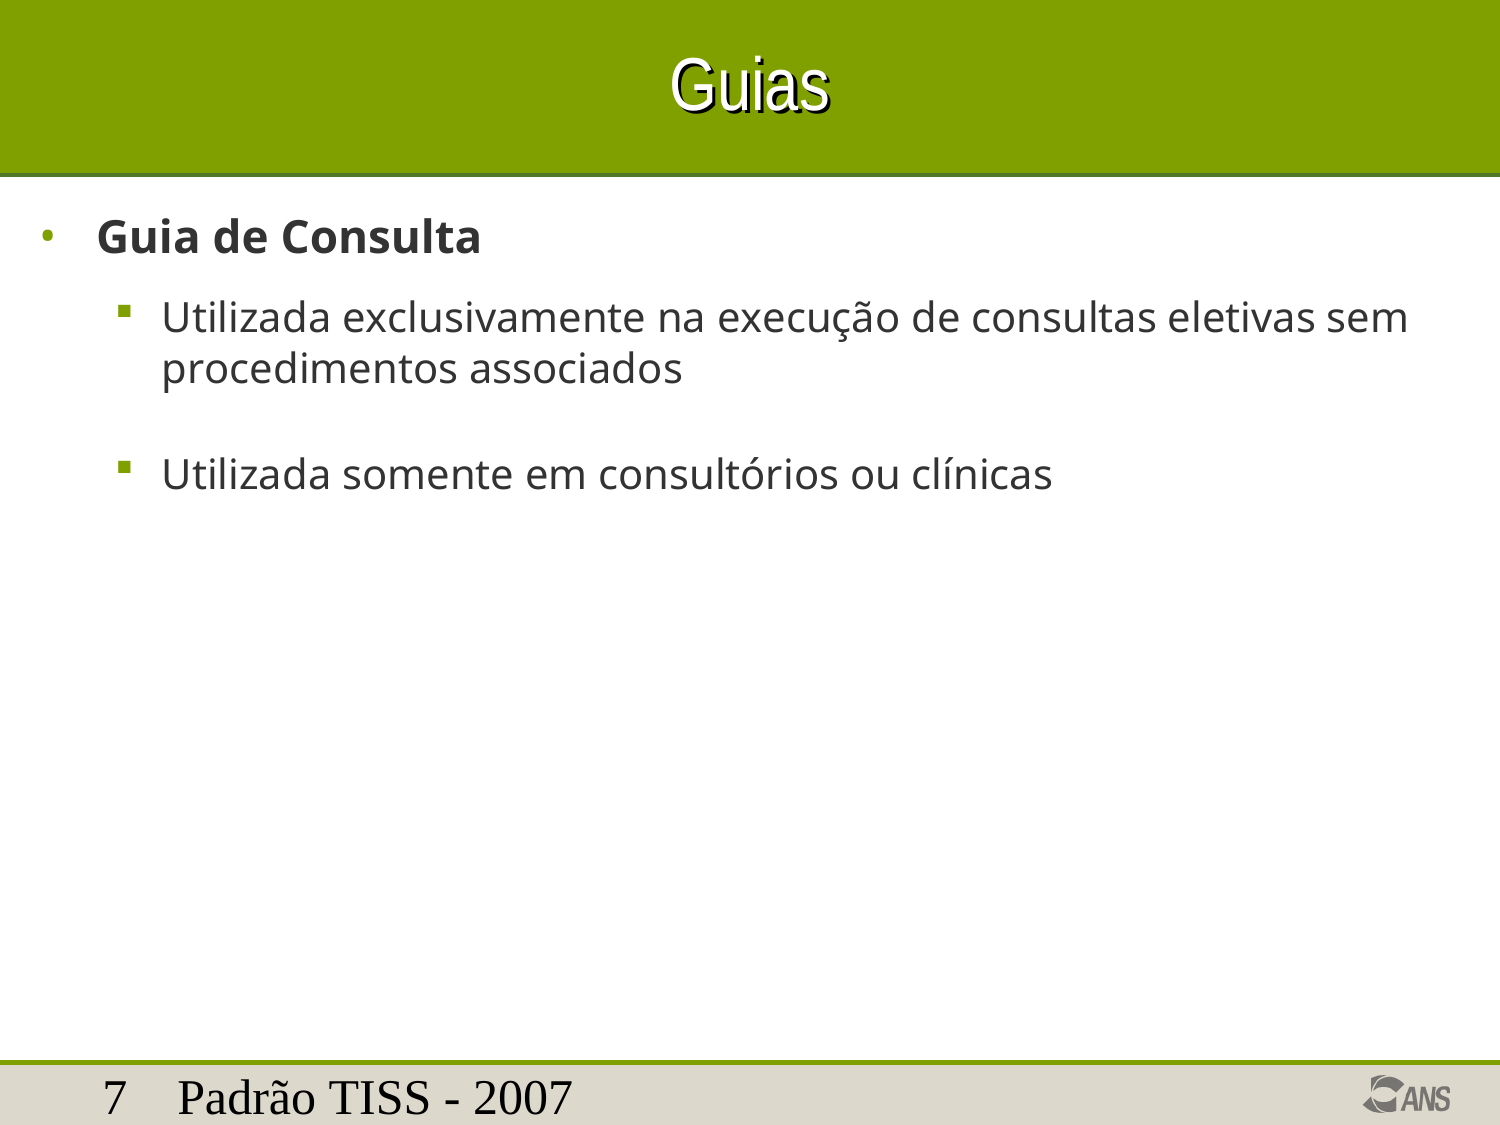

# Guias
Guia de Consulta
Utilizada exclusivamente na execução de consultas eletivas sem procedimentos associados
Utilizada somente em consultórios ou clínicas
7
Padrão TISS - 2007